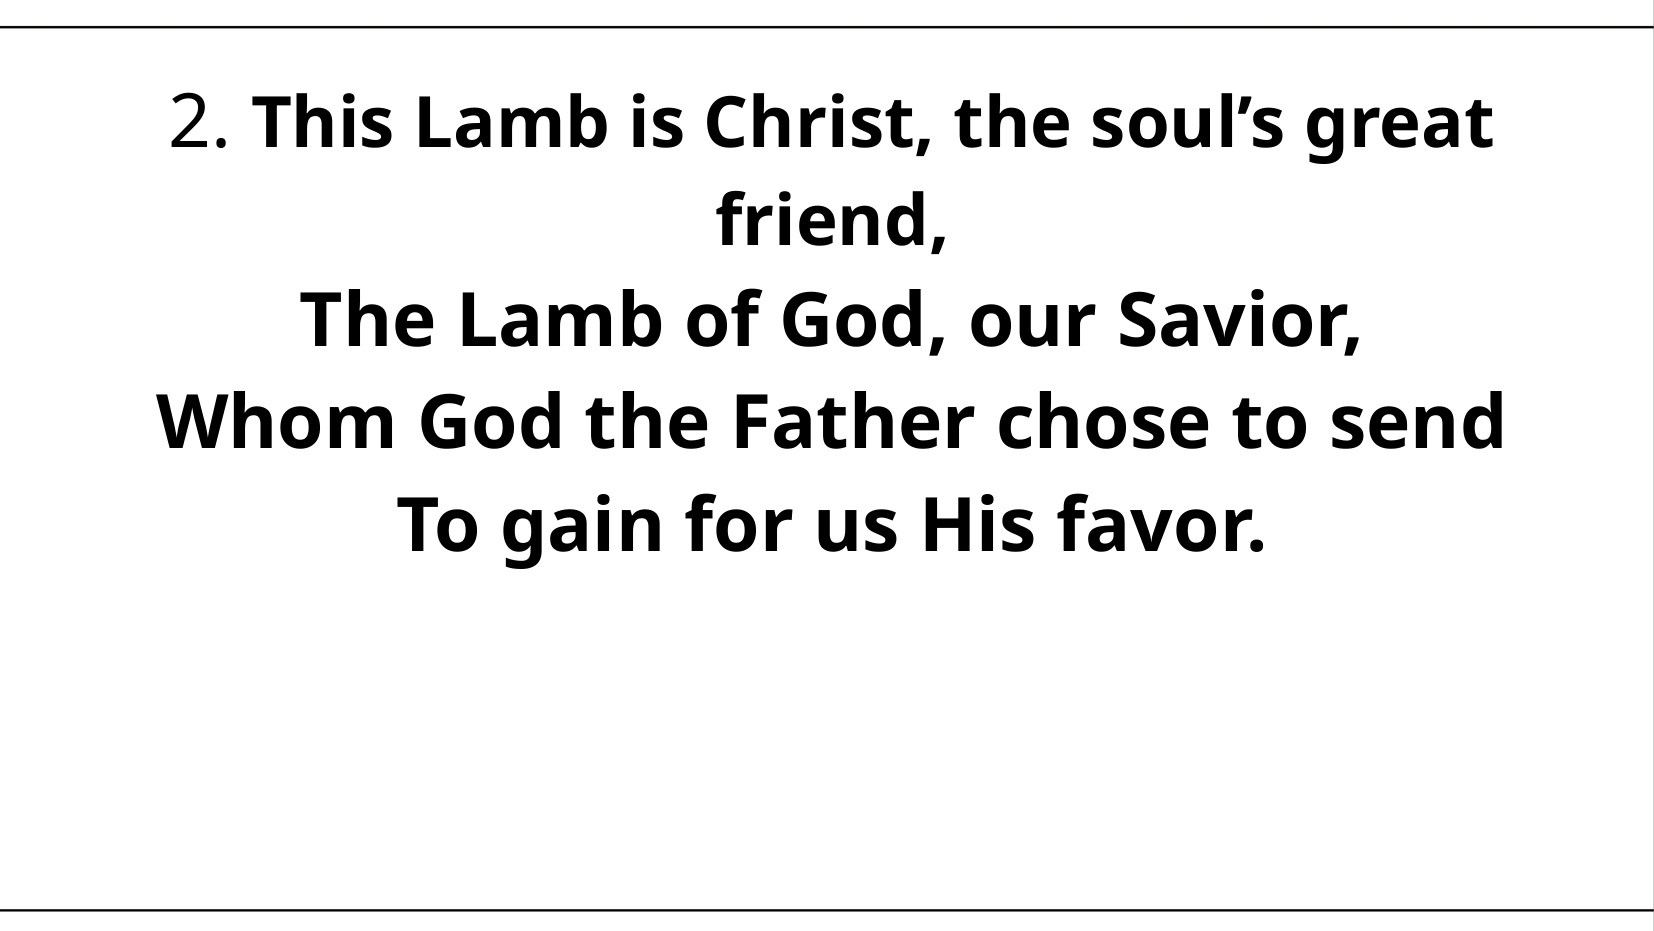

2. This Lamb is Christ, the soul’s great friend,
The Lamb of God, our Savior,
Whom God the Father chose to send
To gain for us His favor.